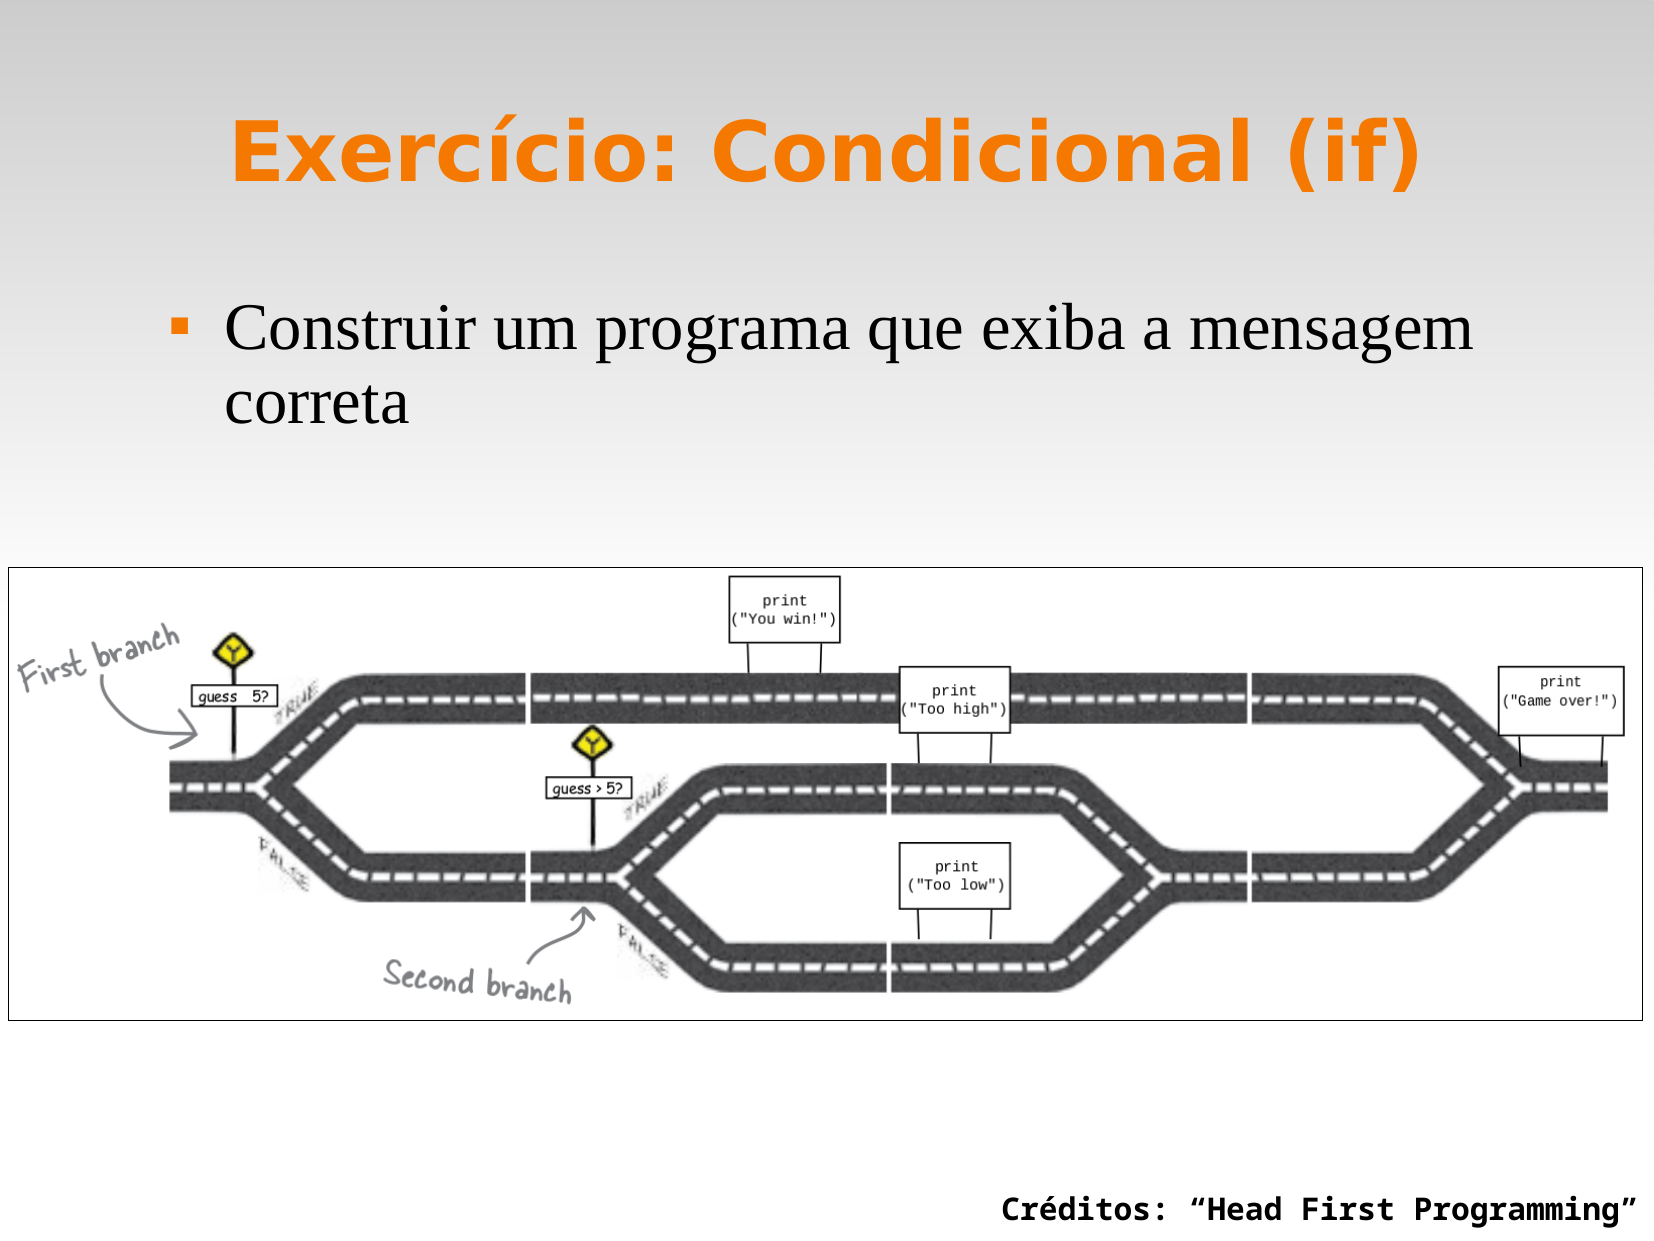

# Exercício: Condicional (if)
Construir um programa que exiba a mensagem correta
Créditos: “Head First Programming”